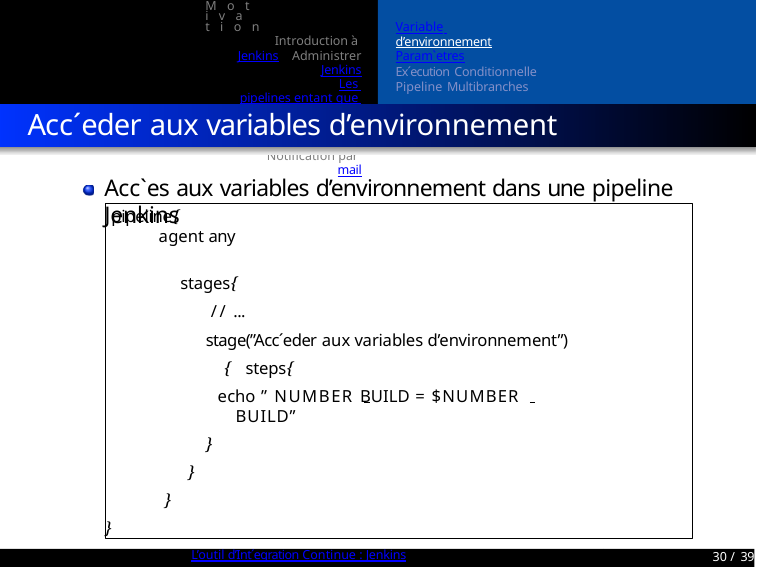

Motivation Introduction `a Jenkins Administrer Jenkins
Les pipelines entant que Code
Jenkins Webhook Notification par mail
Variable d’environnement Param`etres
Ex´ecution Conditionnelle
Pipeline Multibranches
Acc´eder aux variables d’environnement
Acc`es aux variables d’environnement dans une pipeline Jenkins
pipeline{
agent any
stages{
// ...
stage(”Acc´eder aux variables d’environnement”){ steps{
echo ” NUMBER BUILD = $NUMBER BUILD”
}
}
}
}
L’outil d’Int´egration Continue : Jenkins
30 / 39